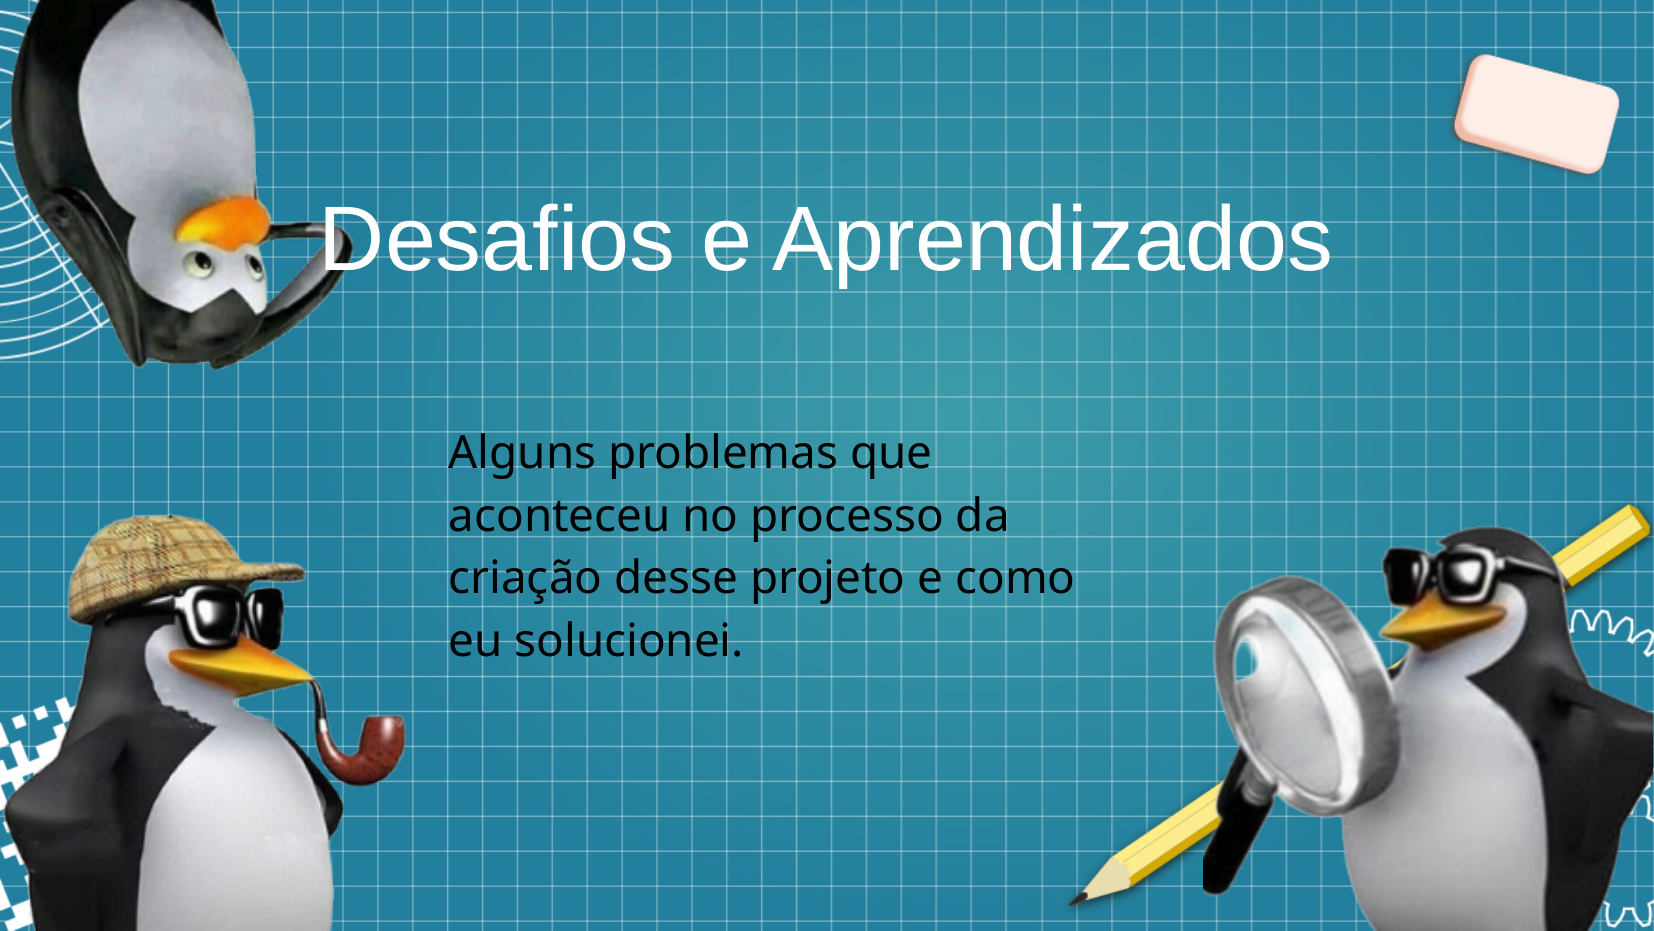

# Desafios e Aprendizados
Alguns problemas que aconteceu no processo da criação desse projeto e como eu solucionei.